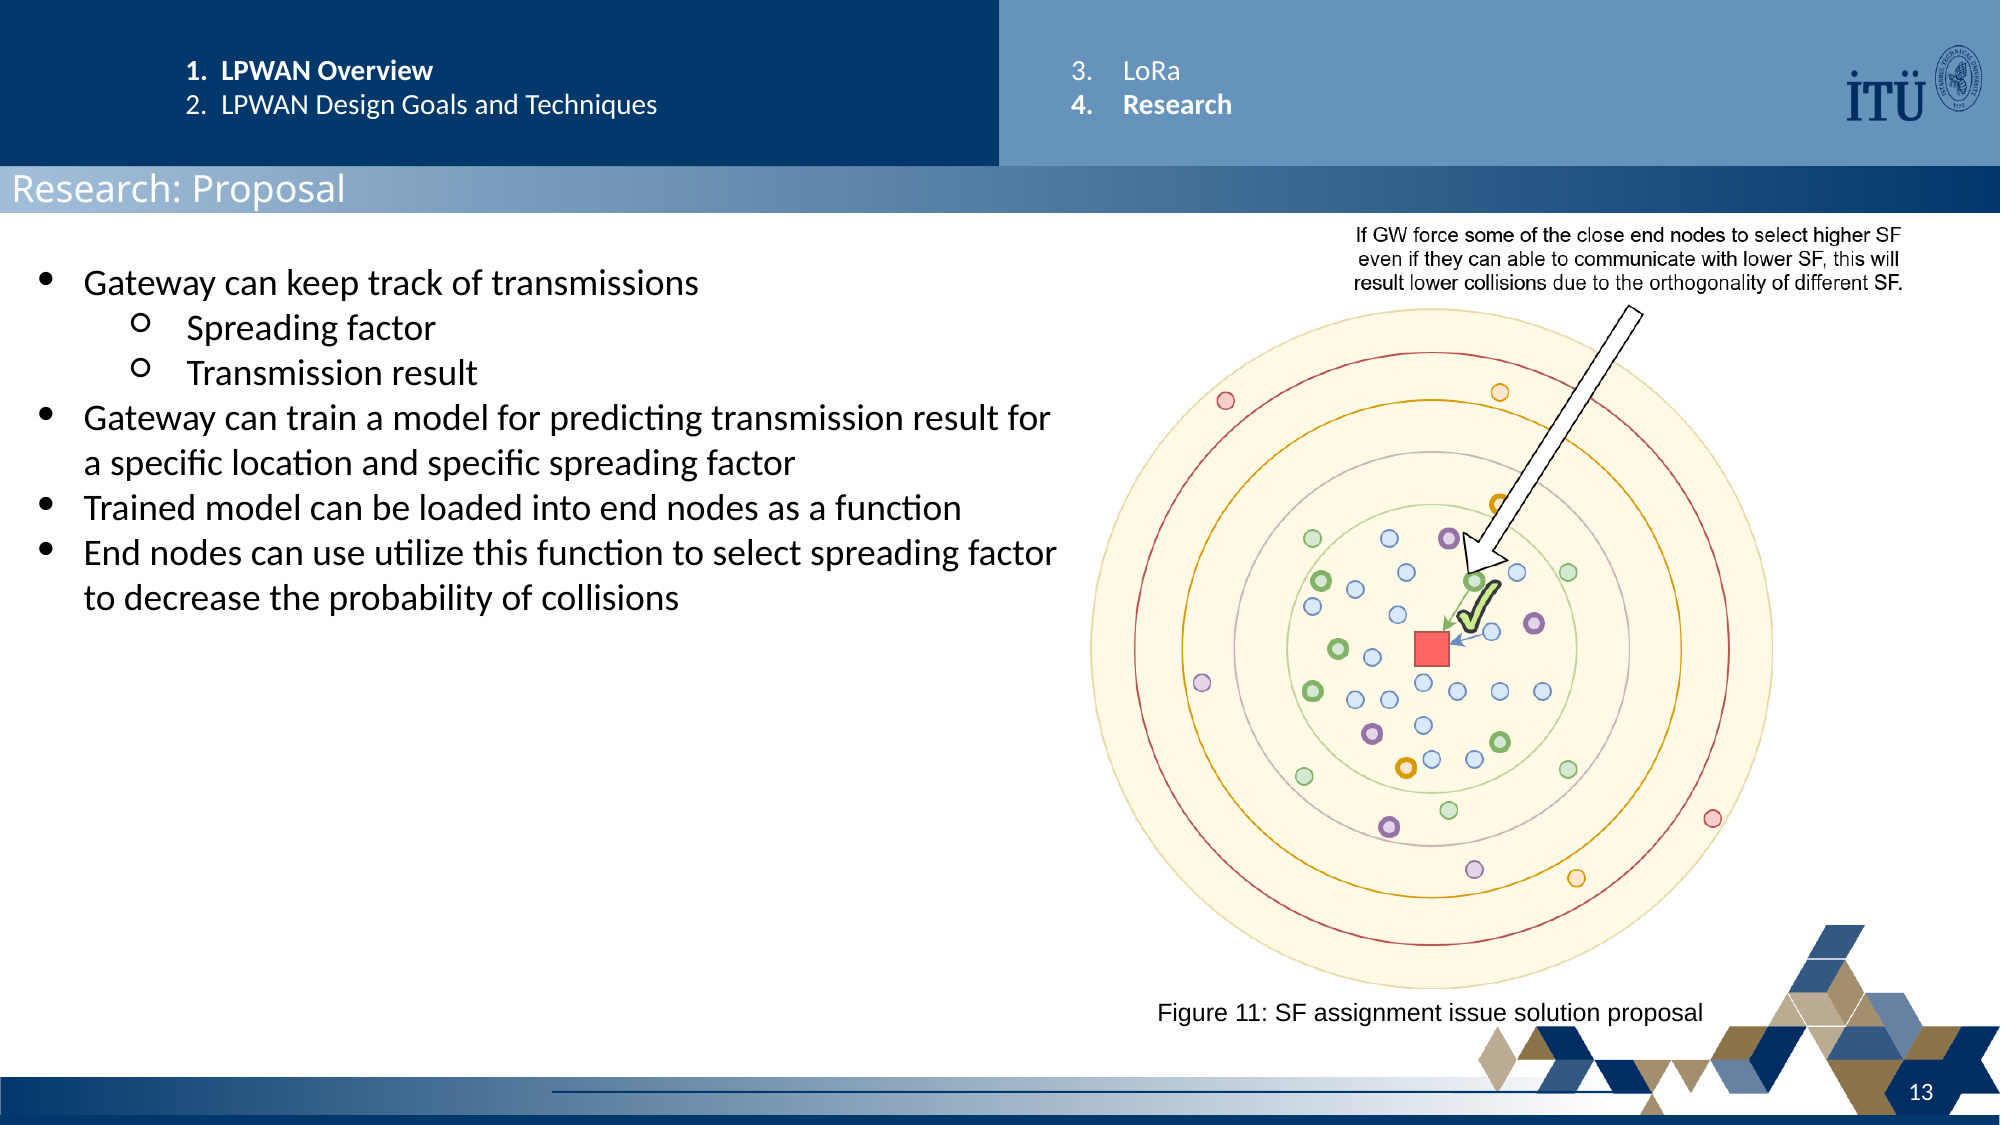

LoRa
Research
LPWAN Overview
LPWAN Design Goals and Techniques
# Research: Proposal
Gateway can keep track of transmissions
Spreading factor
Transmission result
Gateway can train a model for predicting transmission result for a specific location and specific spreading factor
Trained model can be loaded into end nodes as a function
End nodes can use utilize this function to select spreading factor to decrease the probability of collisions
Figure 11: SF assignment issue solution proposal